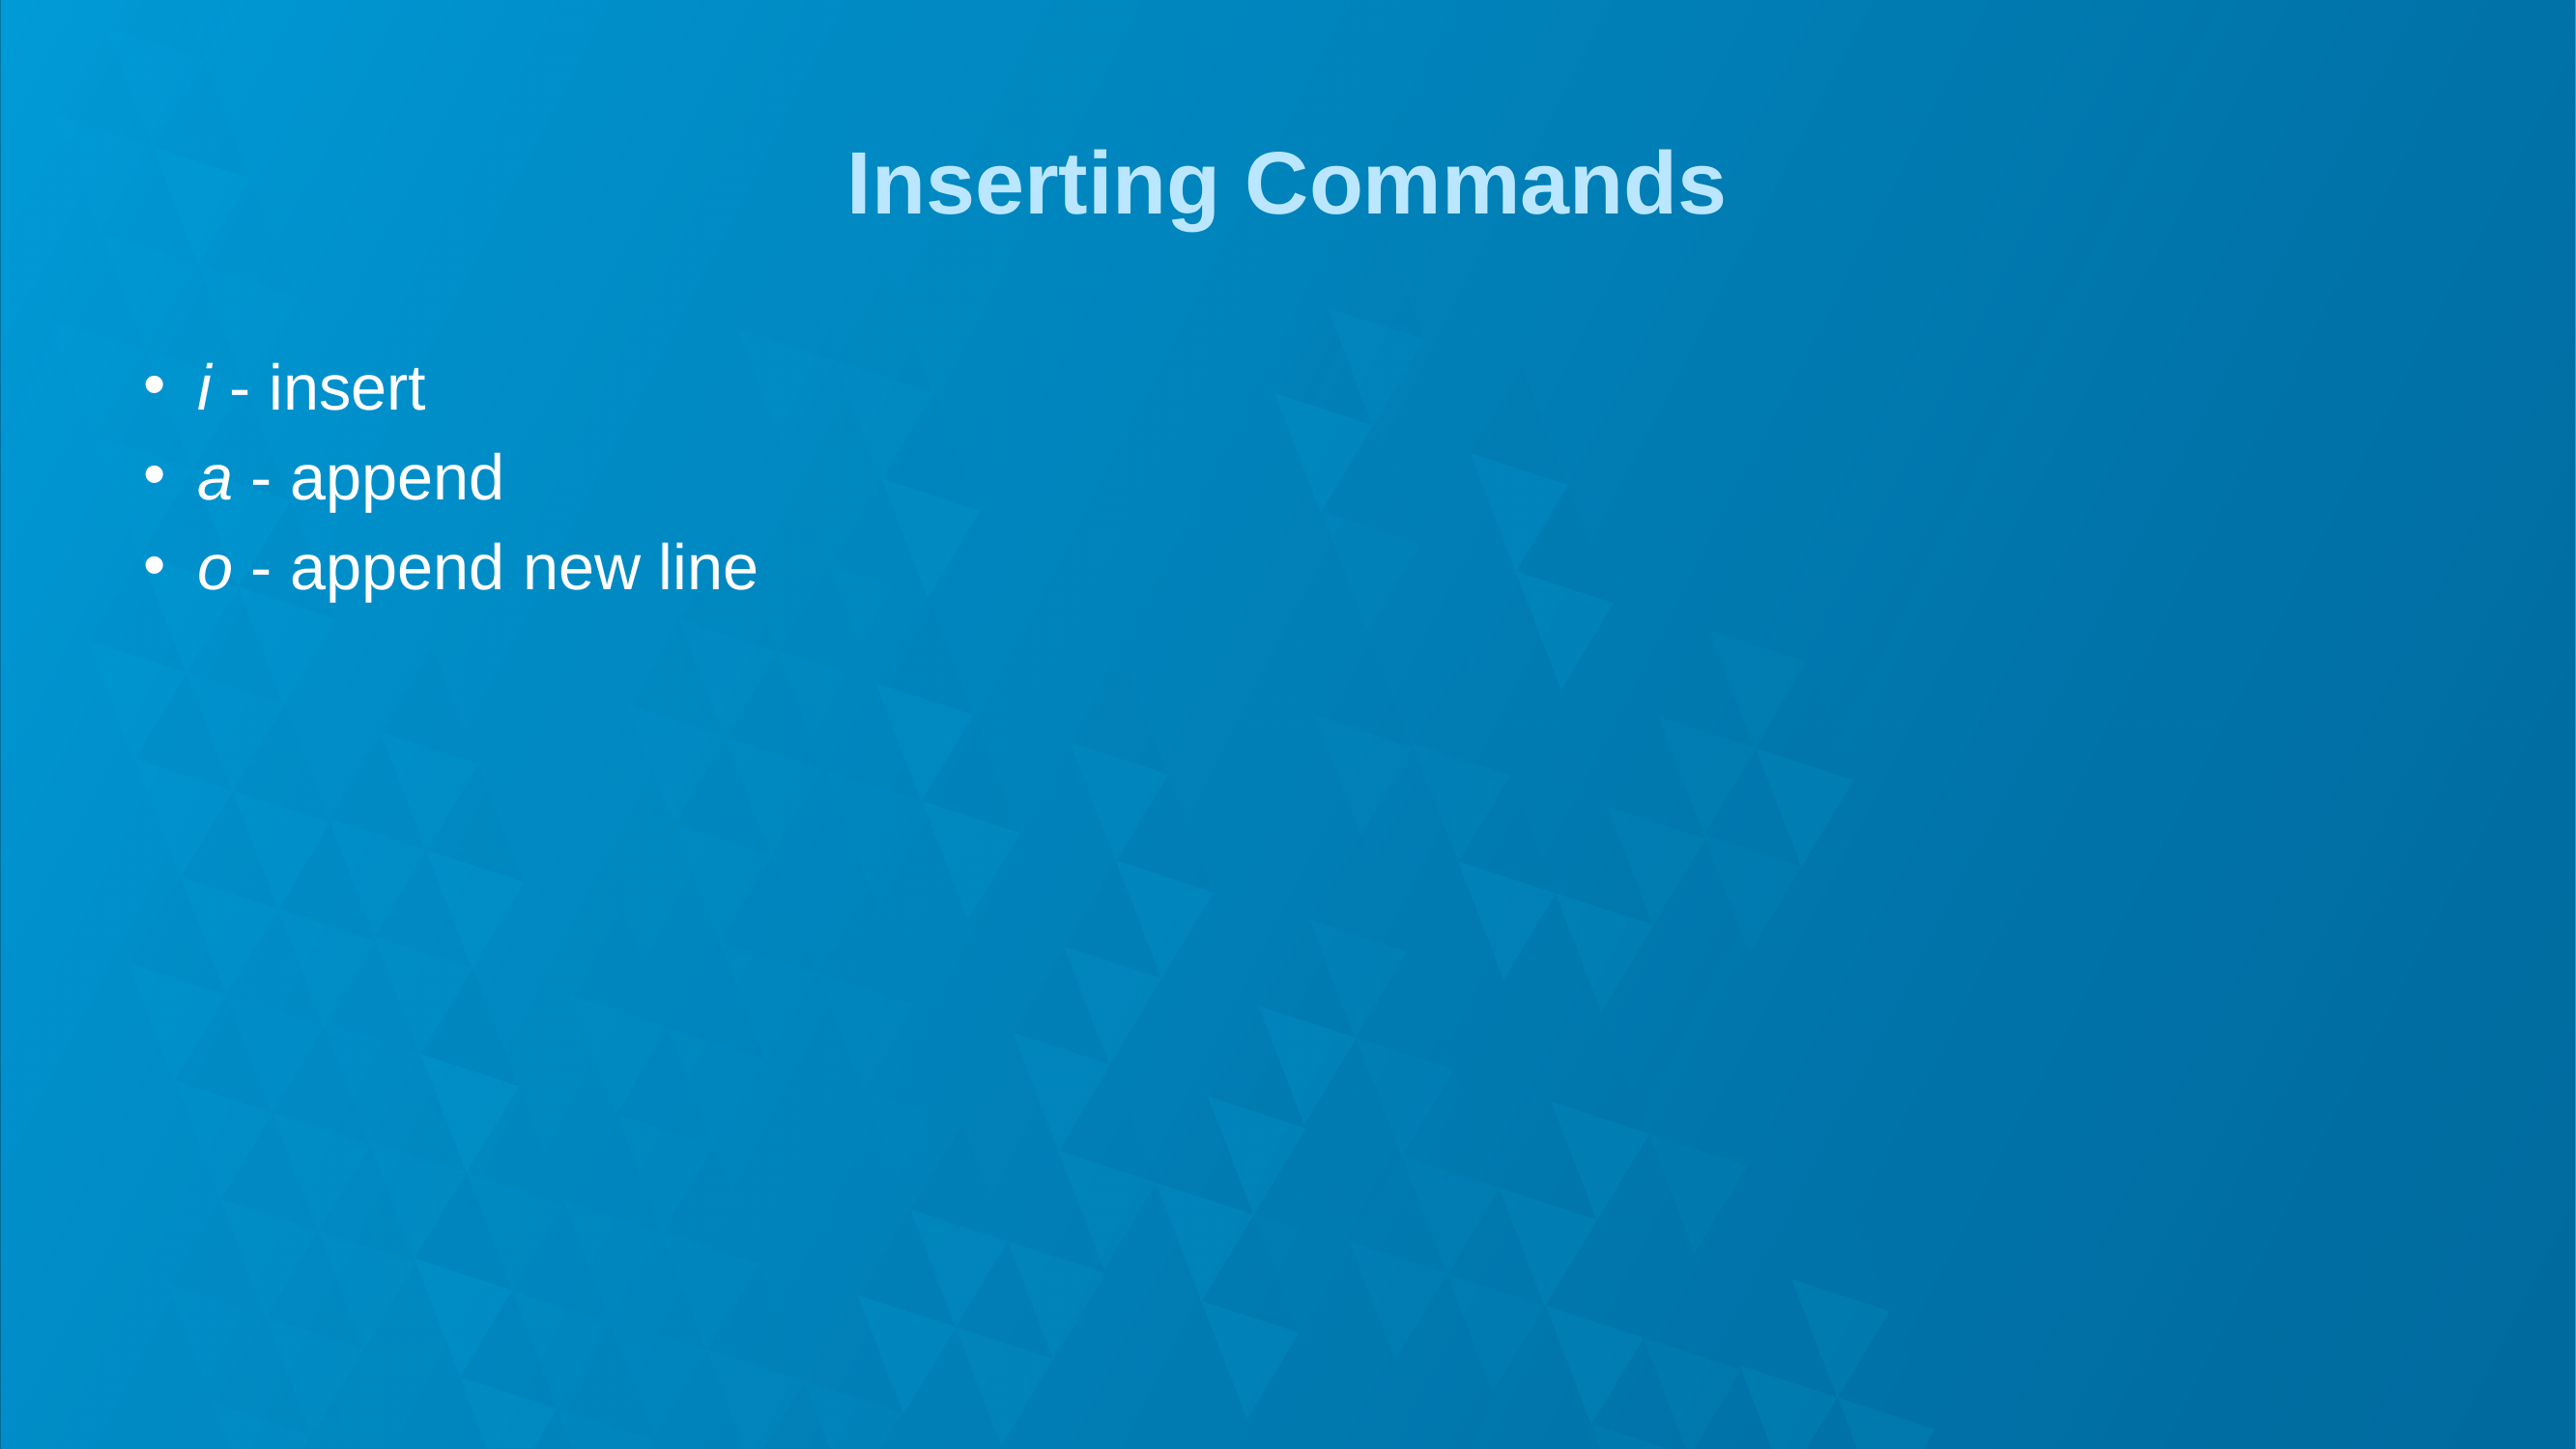

# Inserting Commands
i - insert
a - append
o - append new line